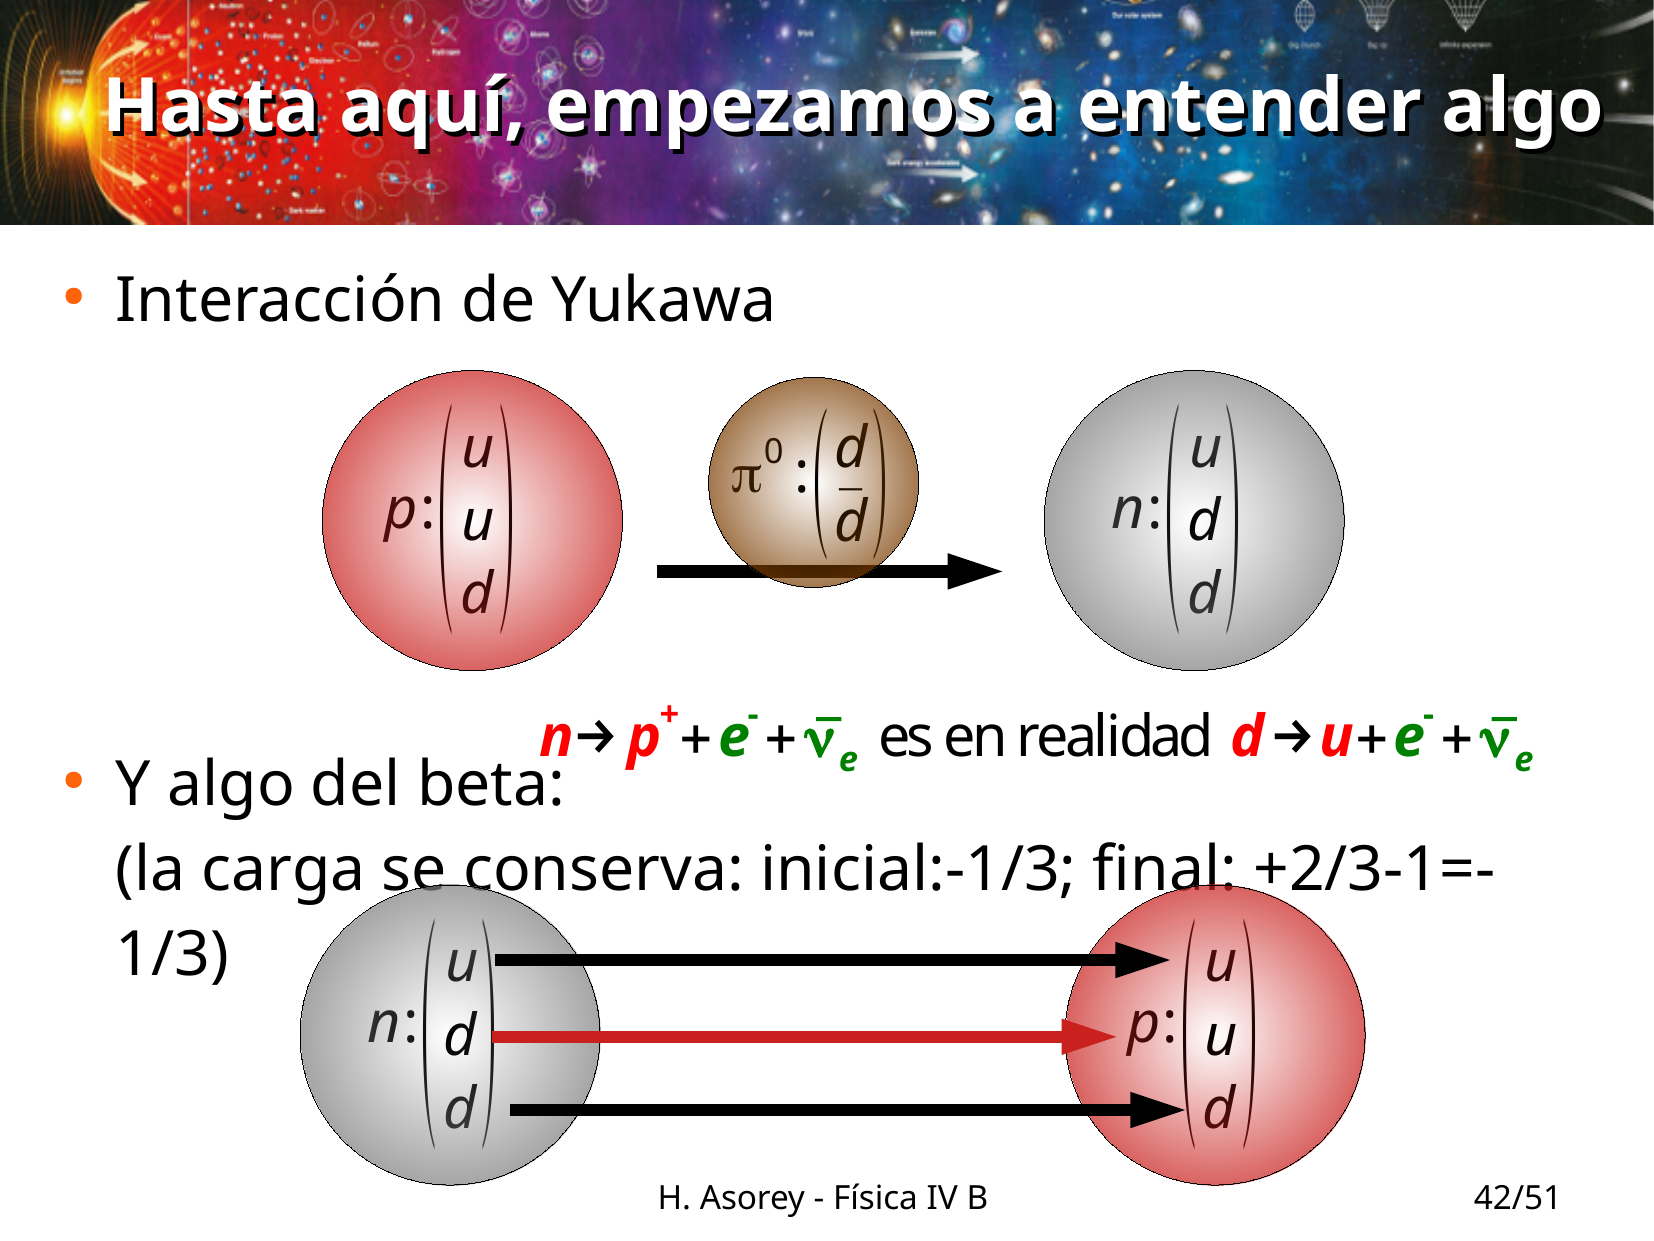

# Hasta aquí, empezamos a entender algo
Interacción de Yukawa
Y algo del beta:
(la carga se conserva: inicial:-1/3; final: +2/3-1=-1/3)
H. Asorey - Física IV B
42